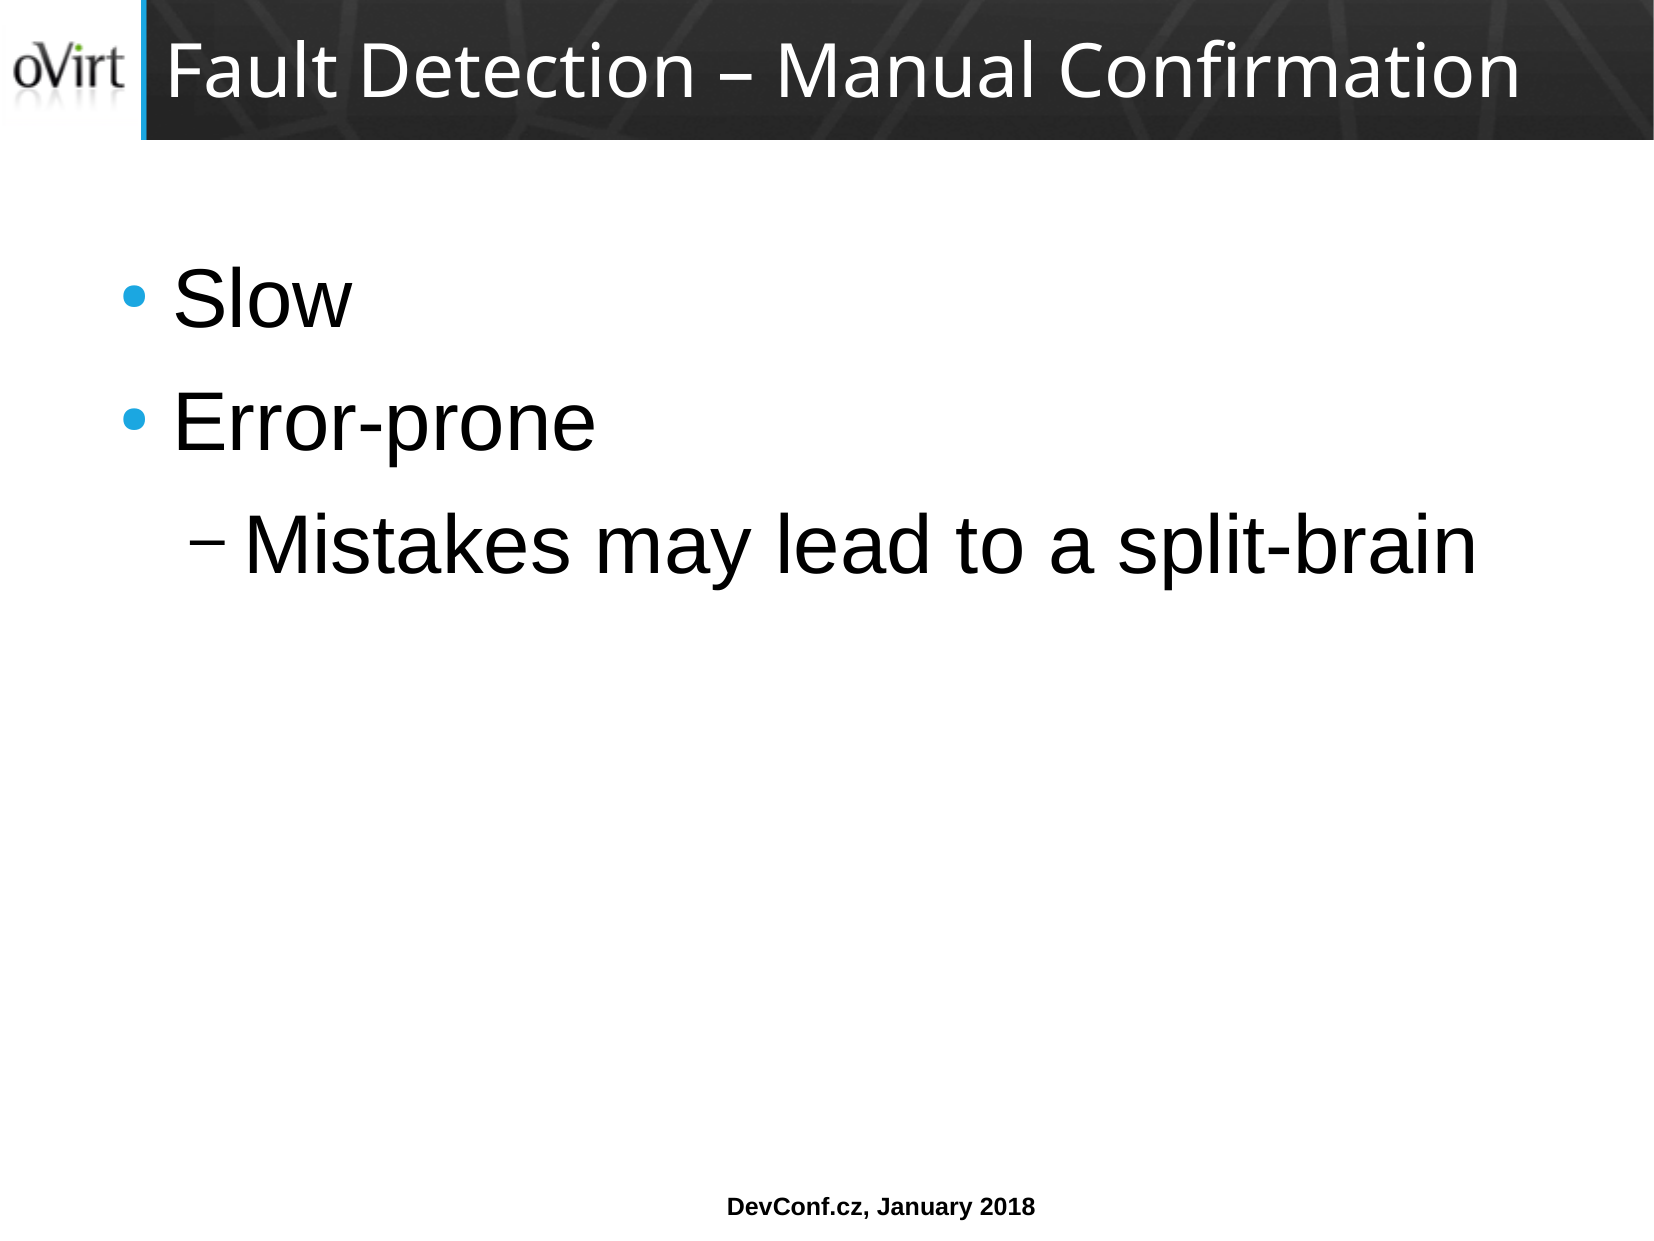

# Fault Detection – Manual Confirmation
Slow
Error-prone
Mistakes may lead to a split-brain